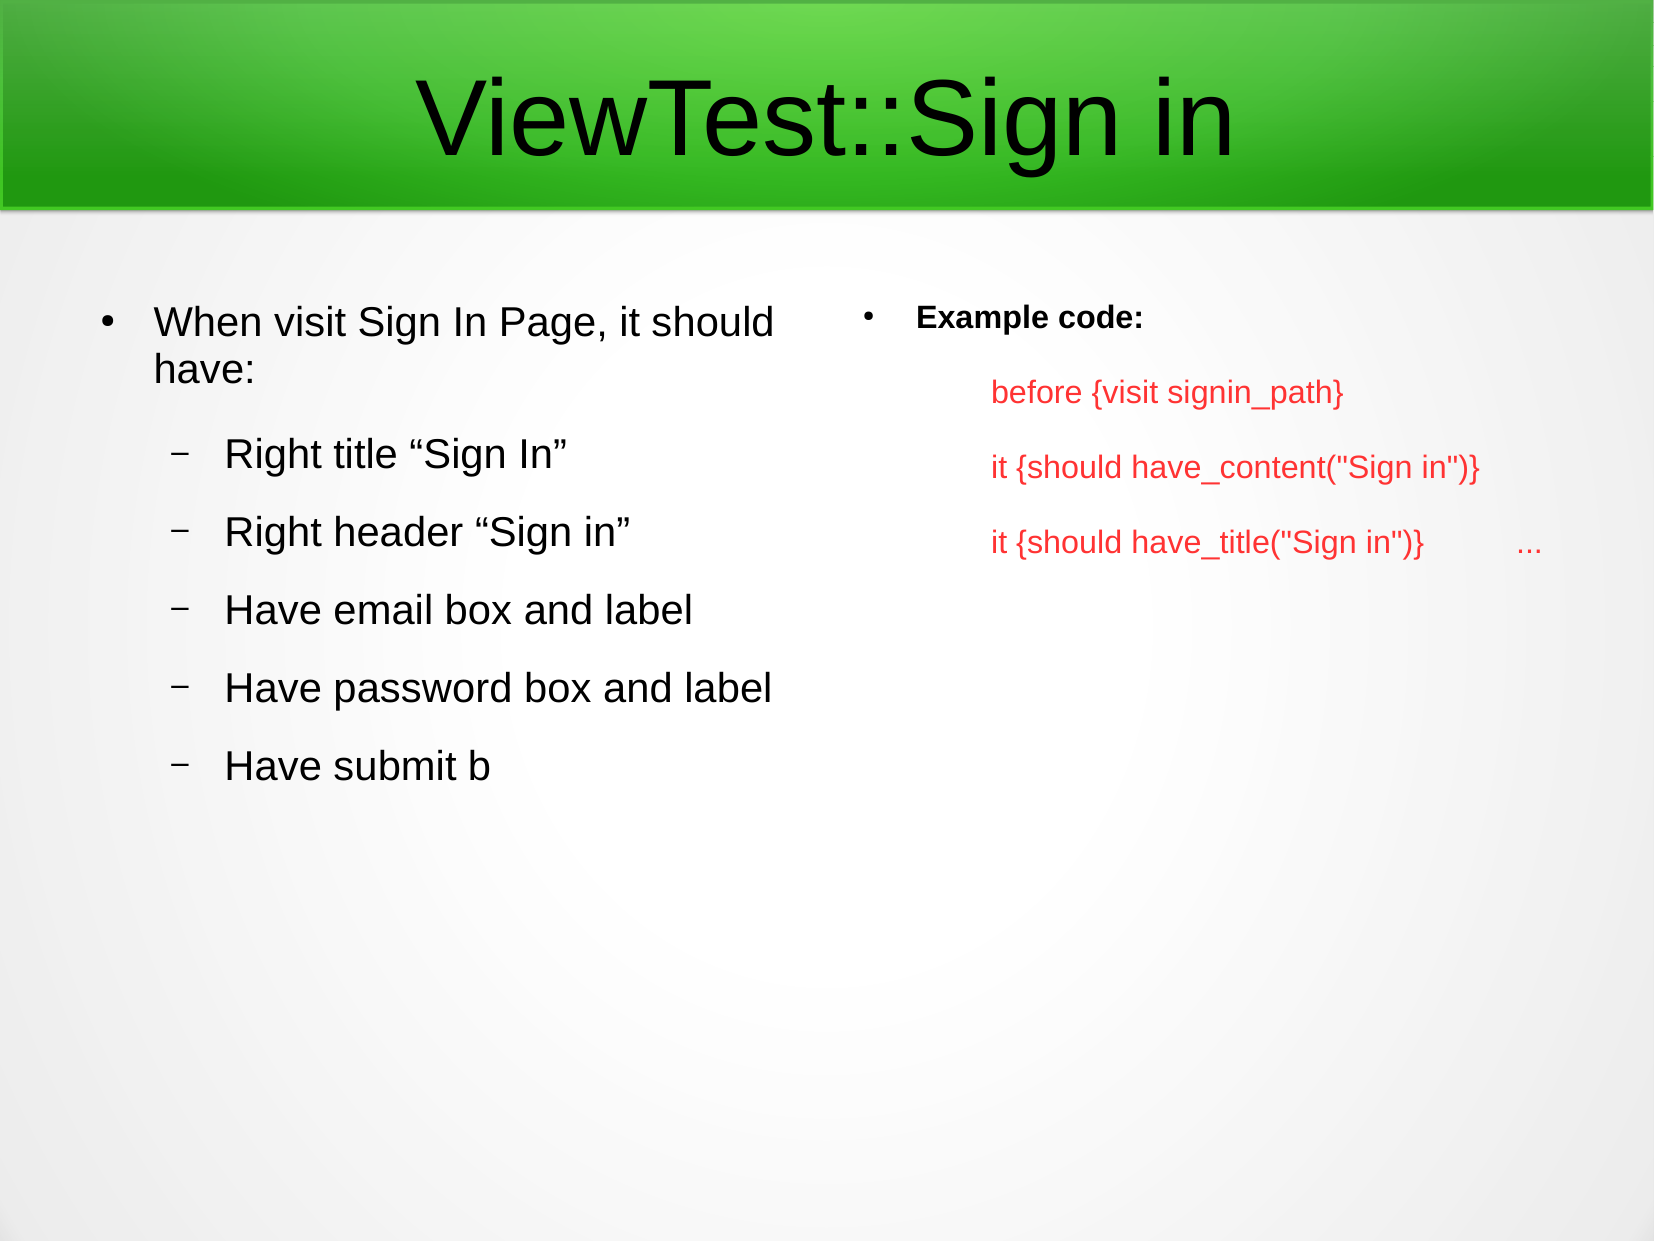

# ViewTest::Sign in
When visit Sign In Page, it should have:
Right title “Sign In”
Right header “Sign in”
Have email box and label
Have password box and label
Have submit b
Example code:
	before {visit signin_path}
 	it {should have_content("Sign in")}
 	it {should have_title("Sign in")} 	...